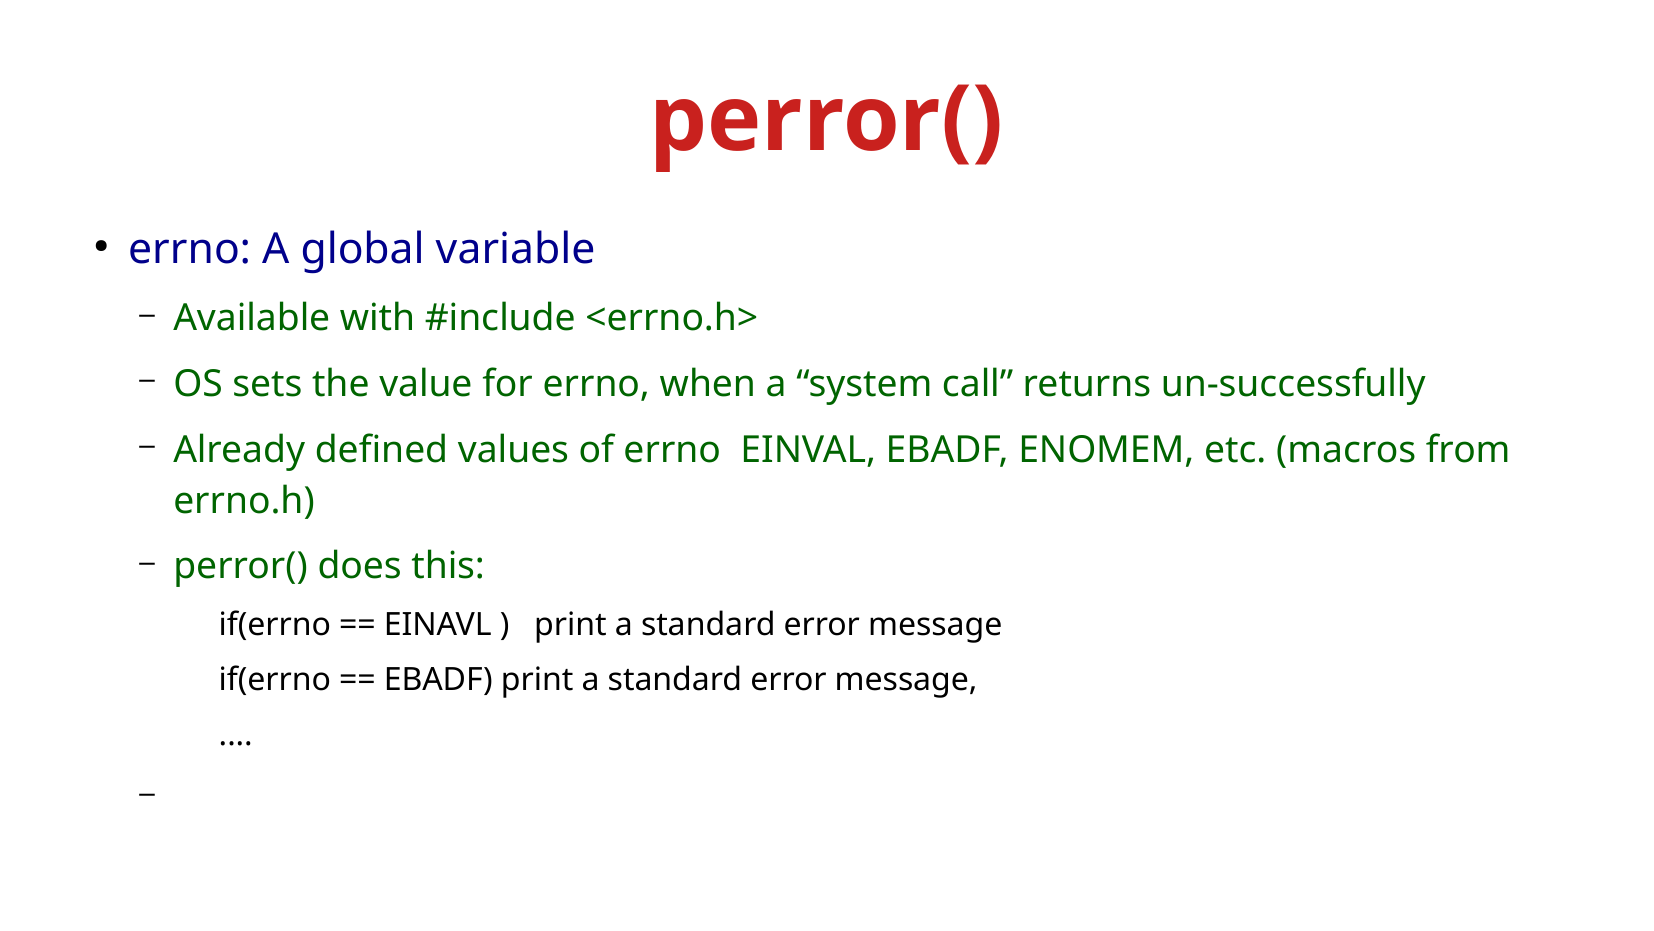

# perror()
errno: A global variable
Available with #include <errno.h>
OS sets the value for errno, when a “system call” returns un-successfully
Already defined values of errno EINVAL, EBADF, ENOMEM, etc. (macros from errno.h)
perror() does this:
if(errno == EINAVL ) print a standard error message
if(errno == EBADF) print a standard error message,
....